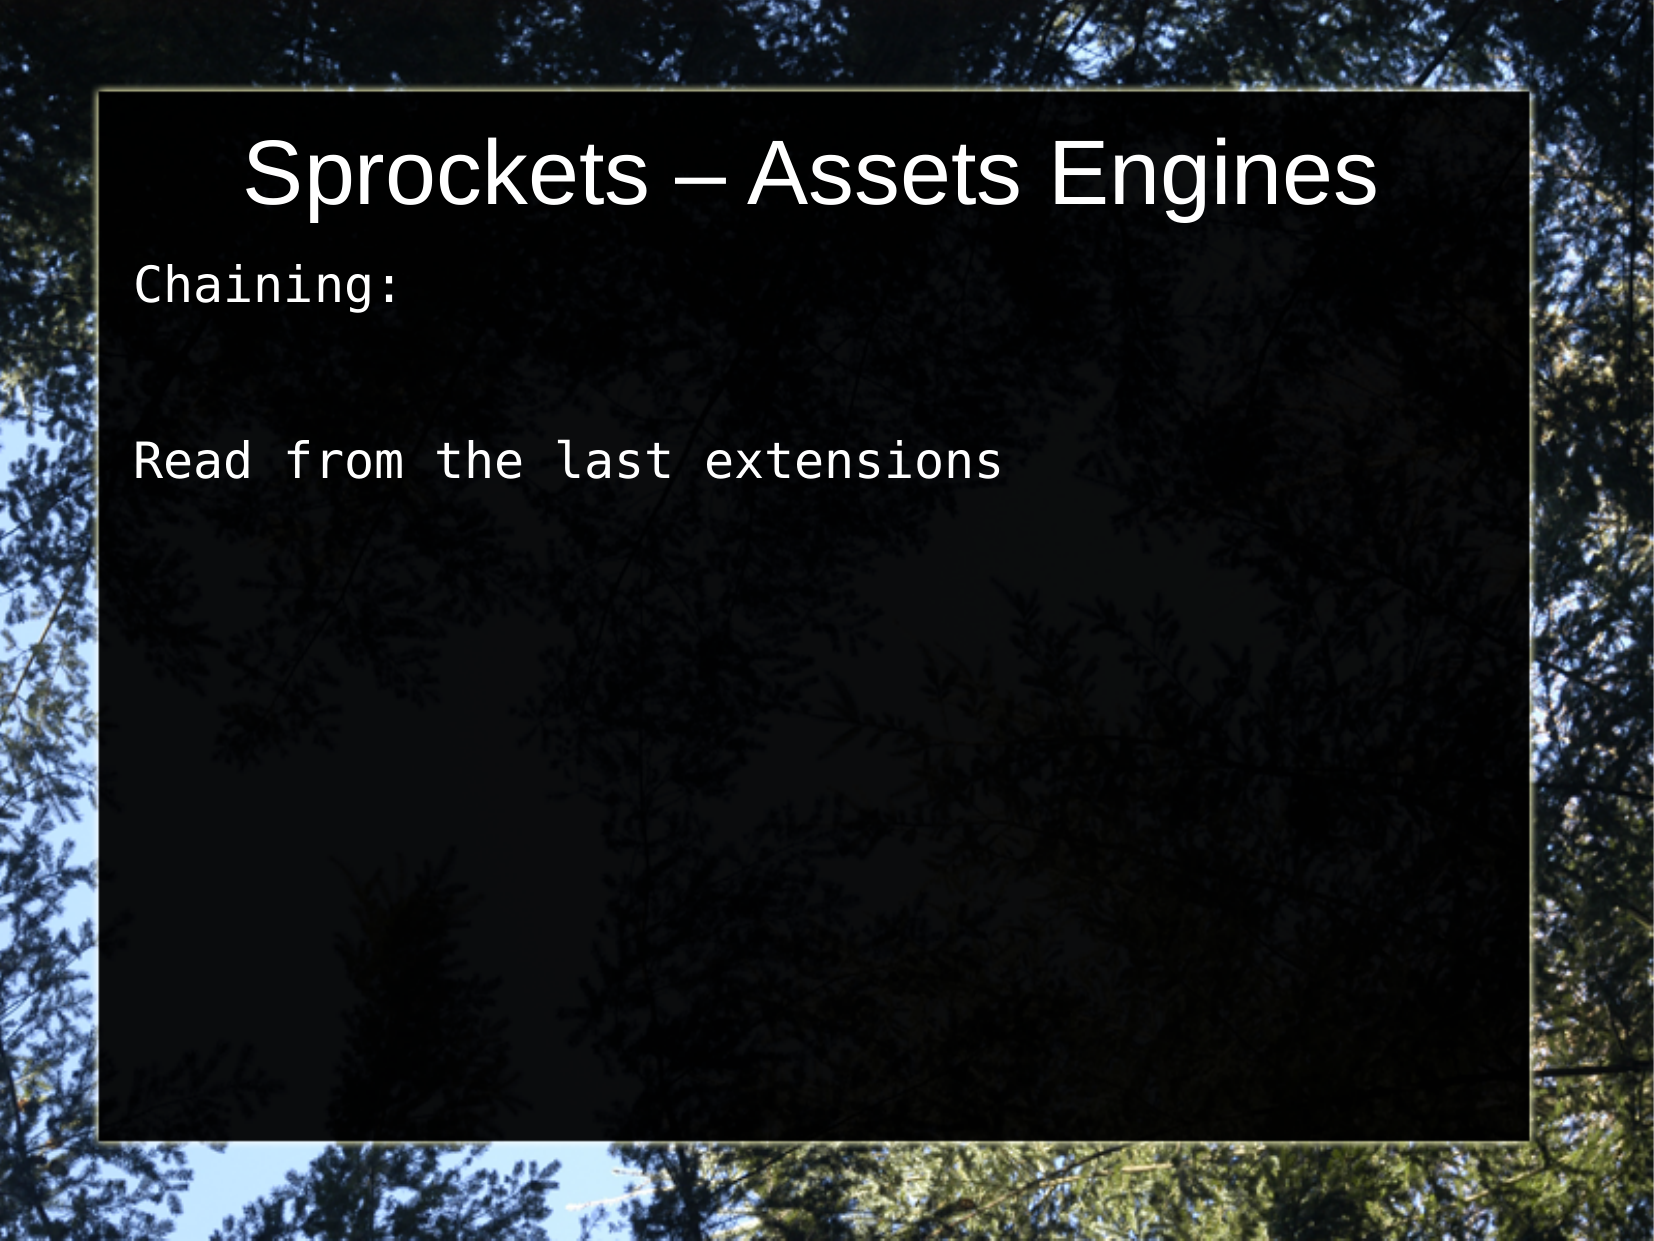

# Sprockets – Assets Engines
Chaining:
Read from the last extensions